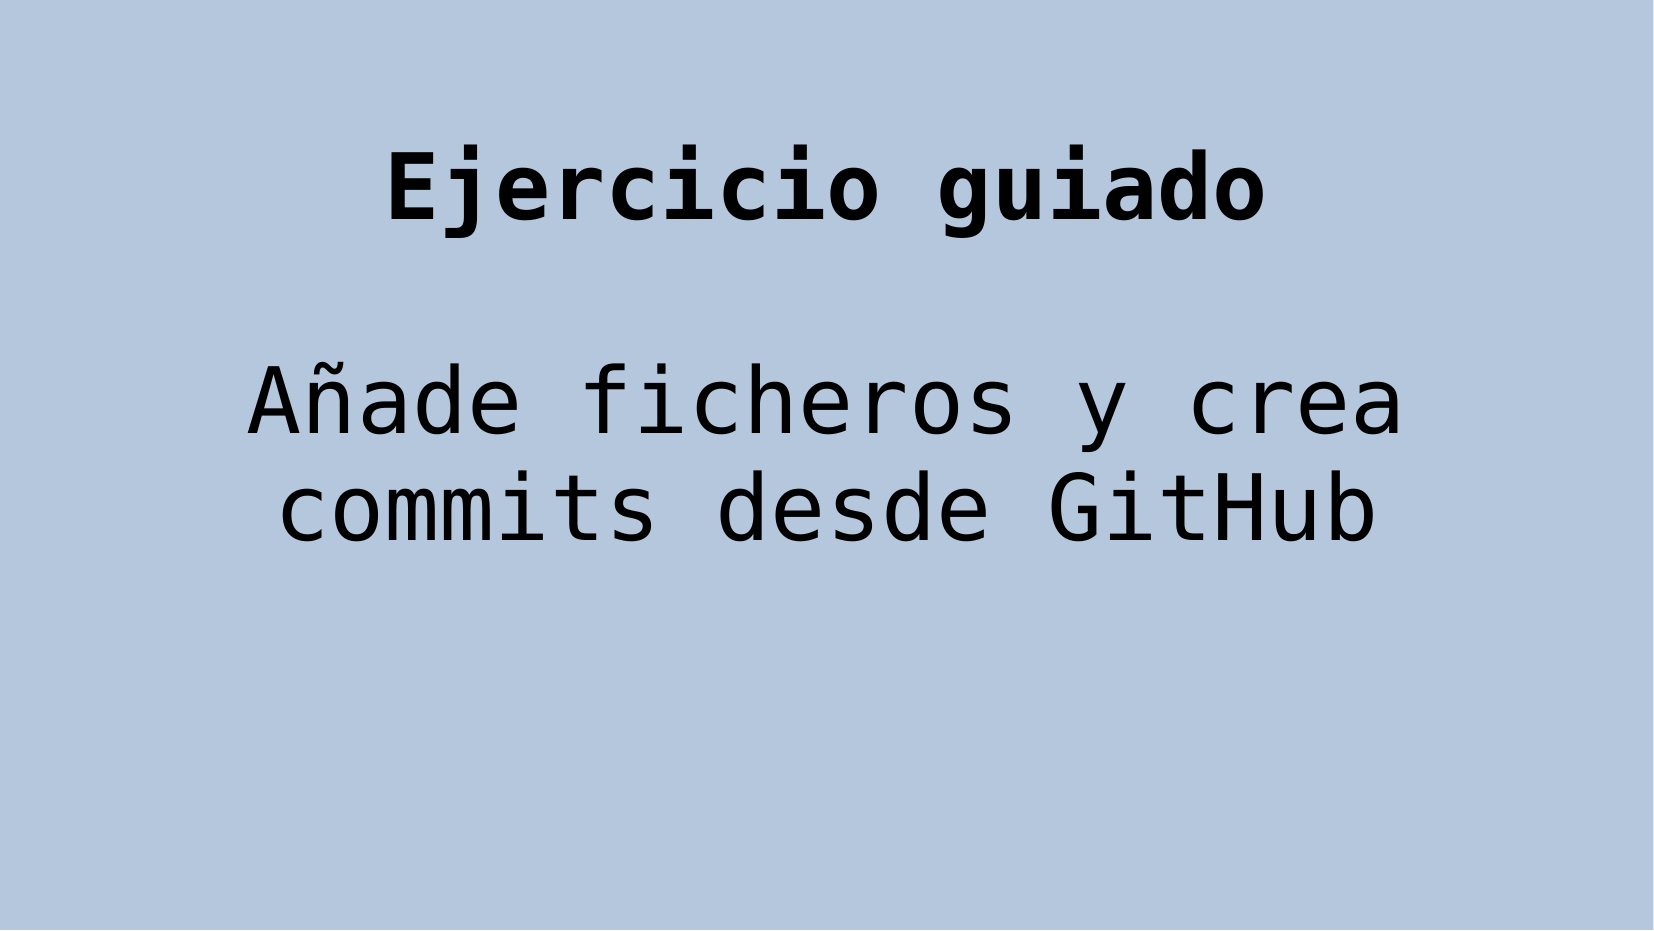

# Ejercicio guiado Añade ficheros y crea commits desde GitHub